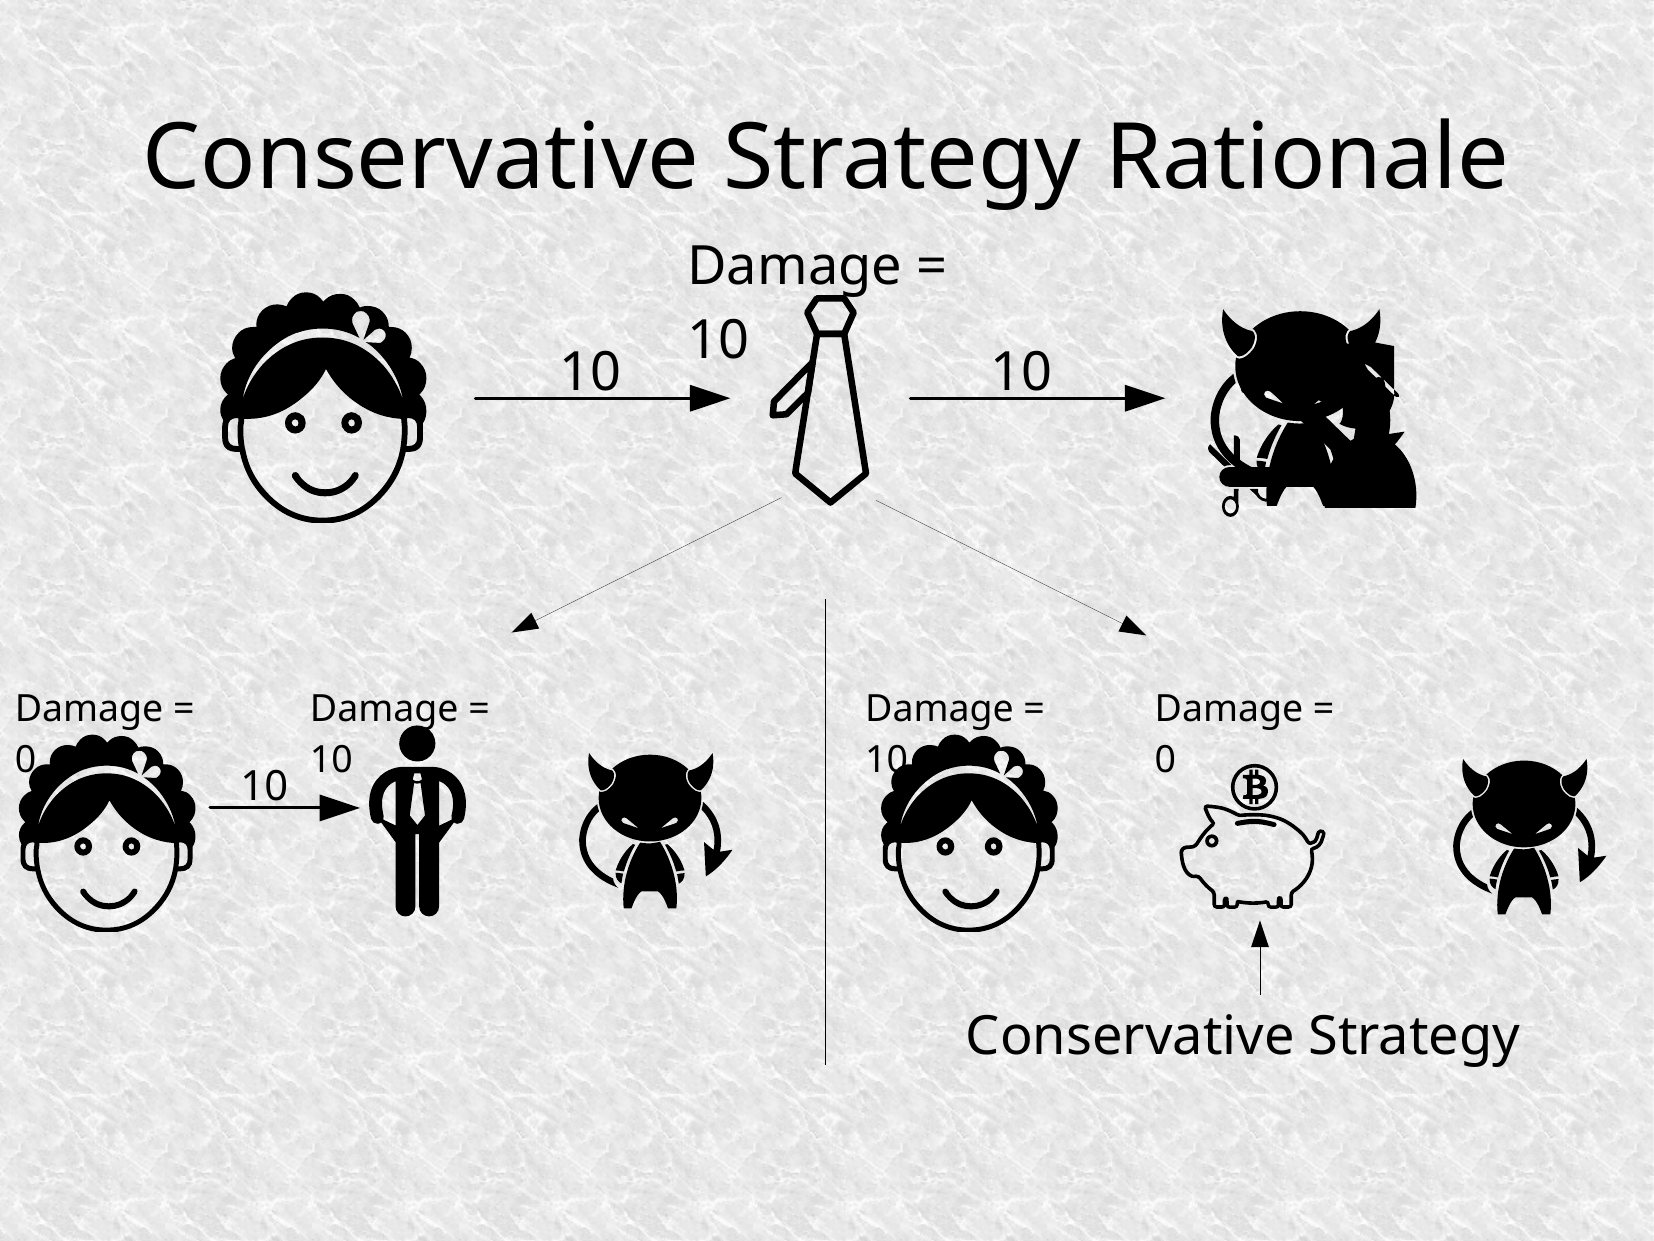

# Conservative Strategy Rationale
Damage = 10
10
10
Damage = 0
Damage = 10
Damage = 0
Damage = 10
10
Conservative Strategy